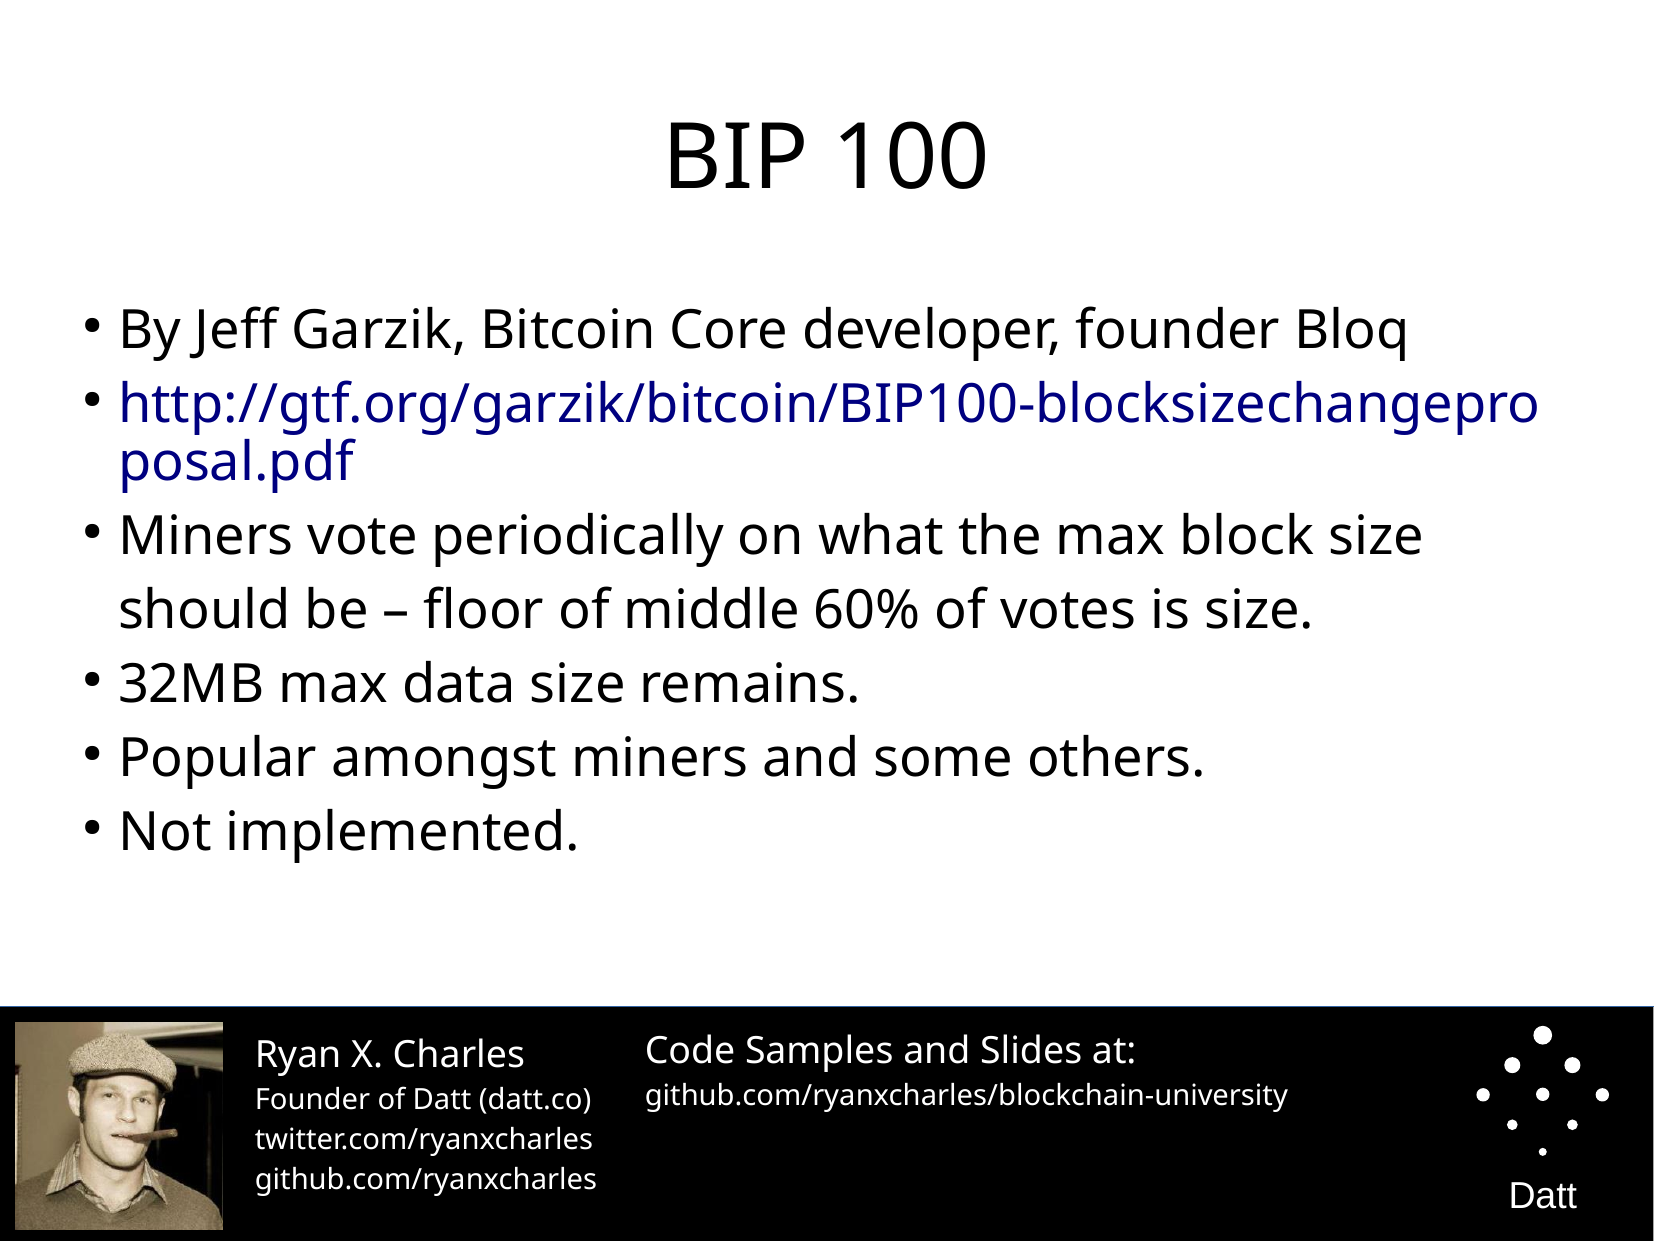

# BIP 100
By Jeff Garzik, Bitcoin Core developer, founder Bloq
http://gtf.org/garzik/bitcoin/BIP100-blocksizechangeproposal.pdf
Miners vote periodically on what the max block size should be – floor of middle 60% of votes is size.
32MB max data size remains.
Popular amongst miners and some others.
Not implemented.
Code Samples and Slides at:
github.com/ryanxcharles/blockchain-university
Ryan X. Charles
Founder of Datt (datt.co)
twitter.com/ryanxcharles
github.com/ryanxcharles
Datt